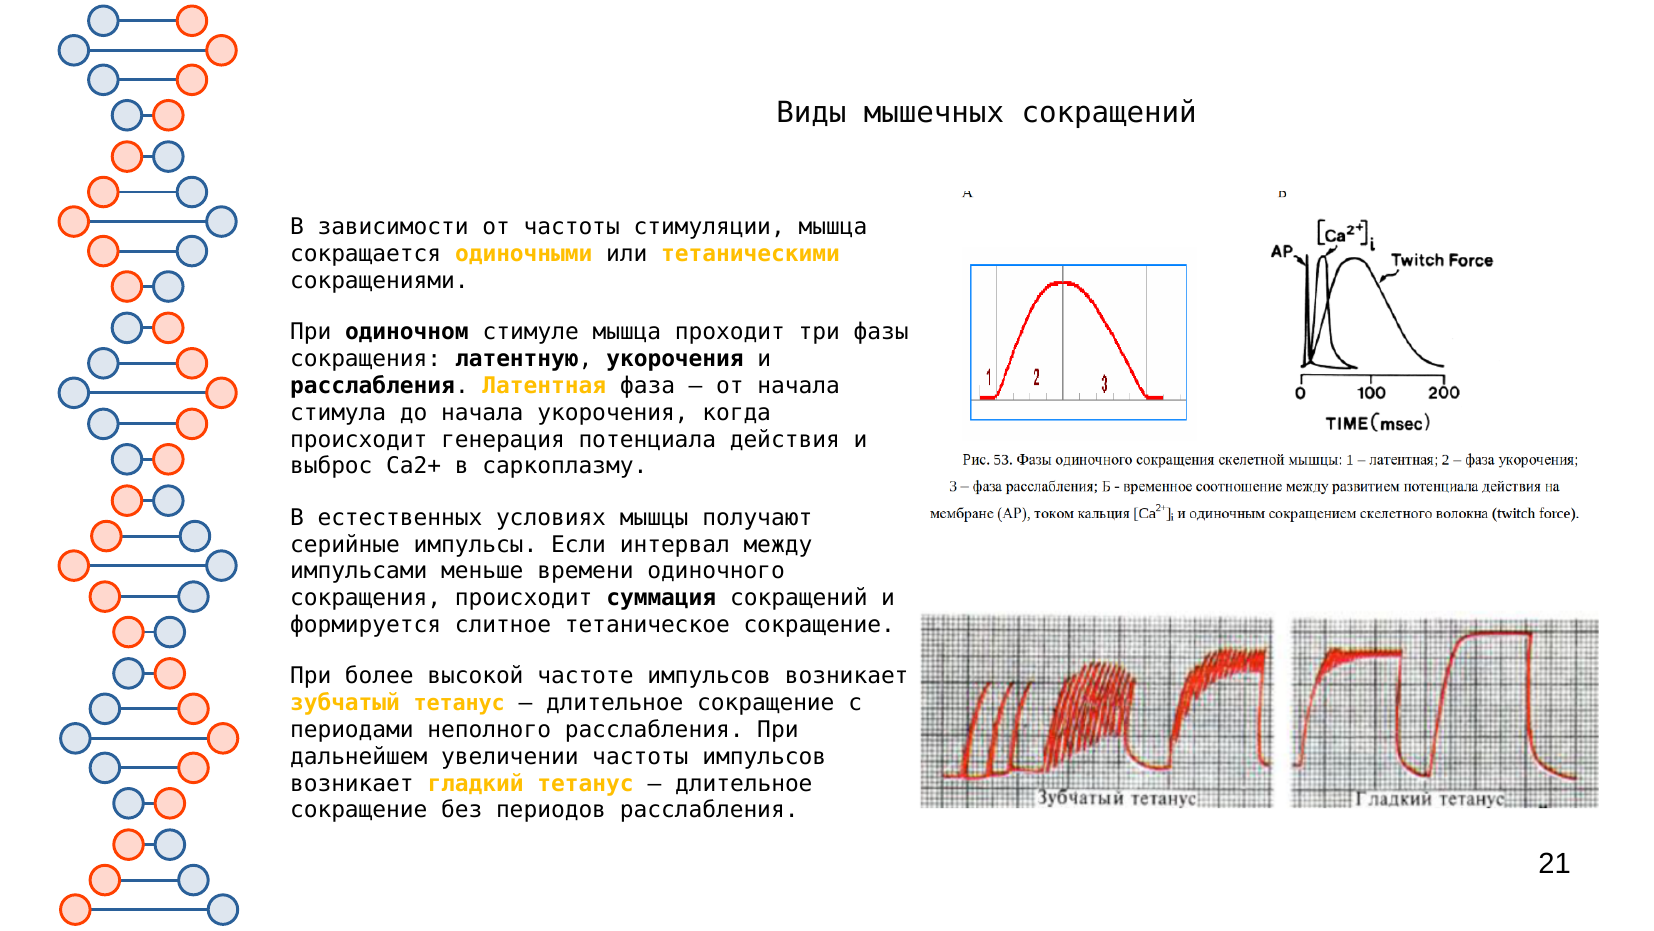

# Виды мышечных сокращений
В зависимости от частоты стимуляции, мышца сокращается одиночными или тетаническими сокращениями.
При одиночном стимуле мышца проходит три фазы сокращения: латентную, укорочения и расслабления. Латентная фаза – от начала стимула до начала укорочения, когда происходит генерация потенциала действия и выброс Ca2+ в саркоплазму.
В естественных условиях мышцы получают серийные импульсы. Если интервал между импульсами меньше времени одиночного сокращения, происходит суммация сокращений и формируется слитное тетаническое сокращение.
При более высокой частоте импульсов возникает зубчатый тетанус – длительное сокращение с периодами неполного расслабления. При дальнейшем увеличении частоты импульсов возникает гладкий тетанус – длительное сокращение без периодов расслабления.
21